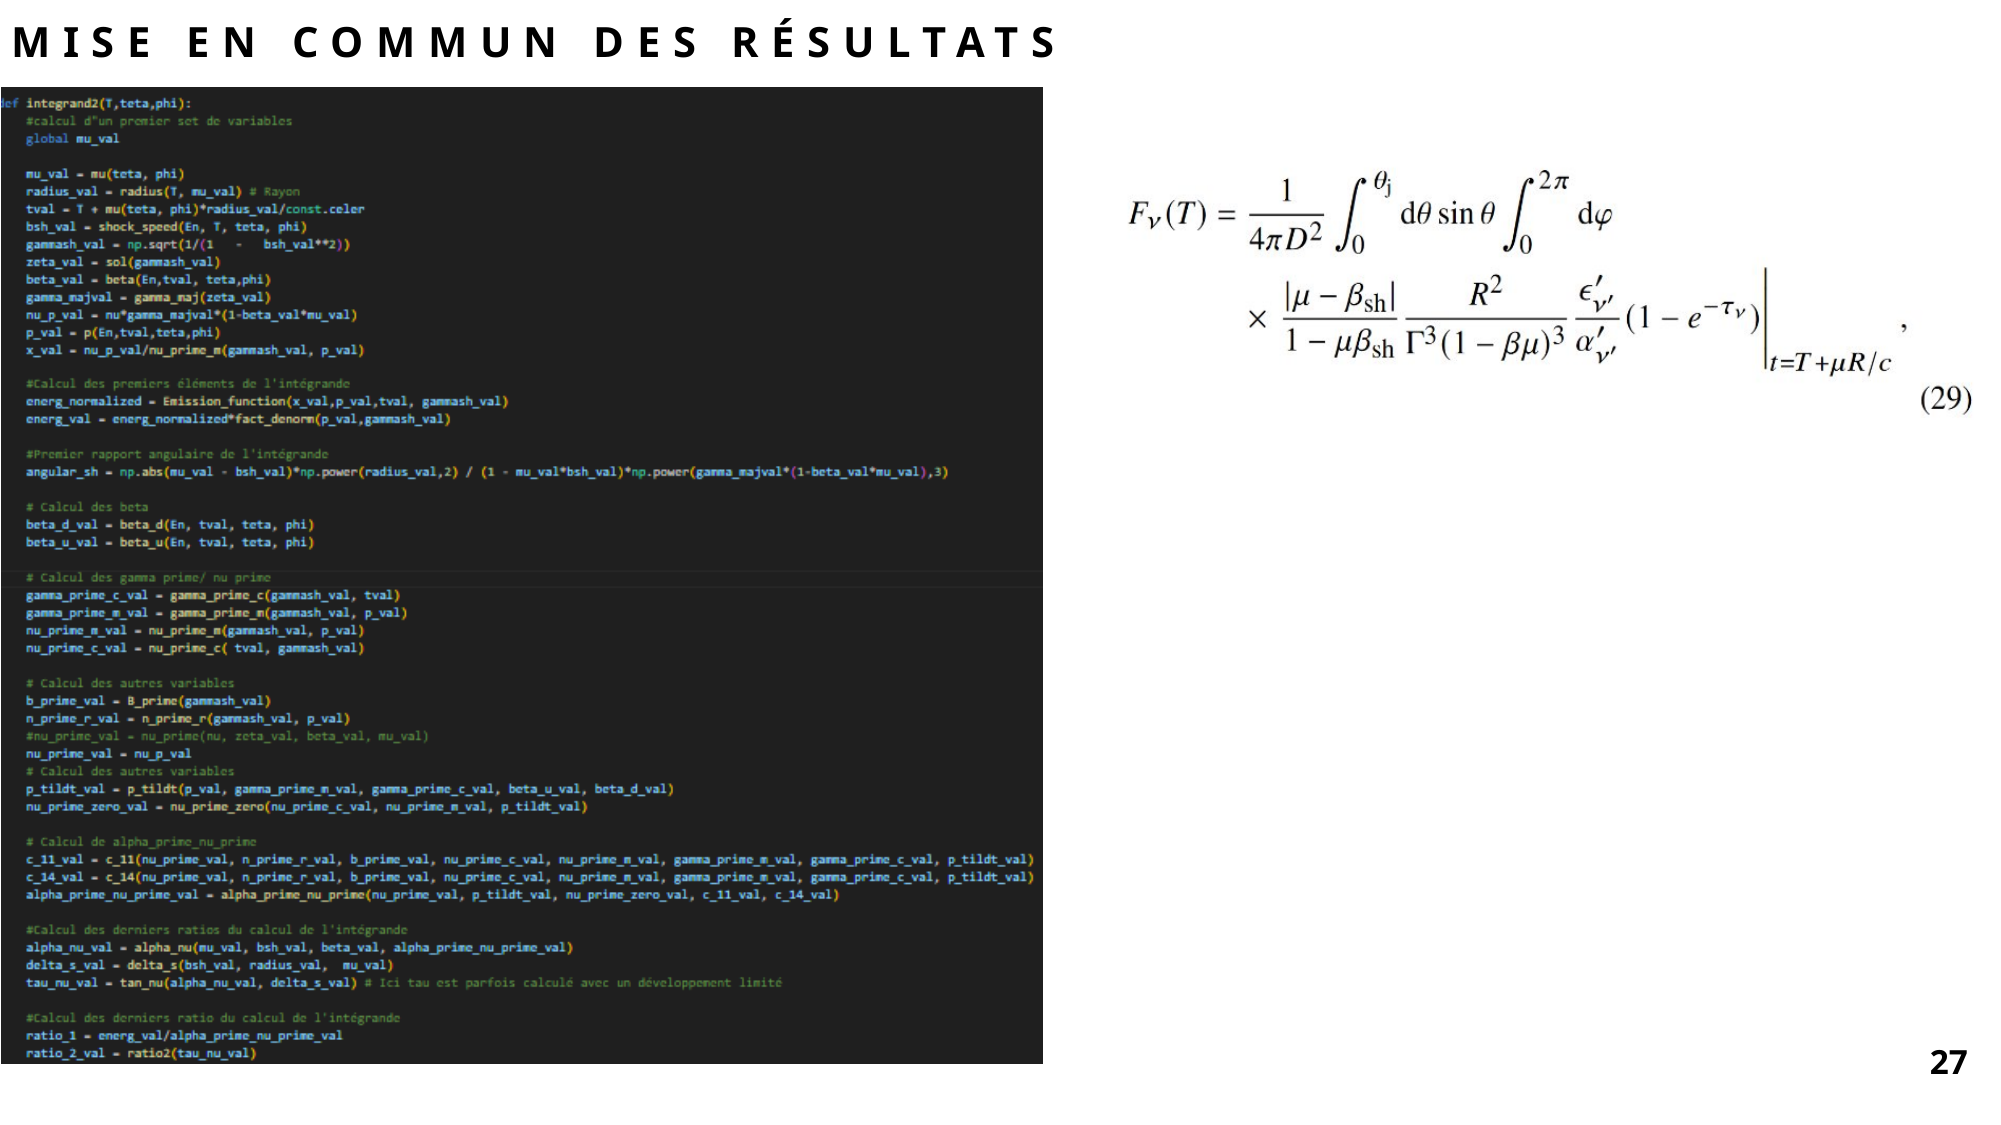

# Mise en commun des résultats
On
Mines Paris | PSL
27
Débugage